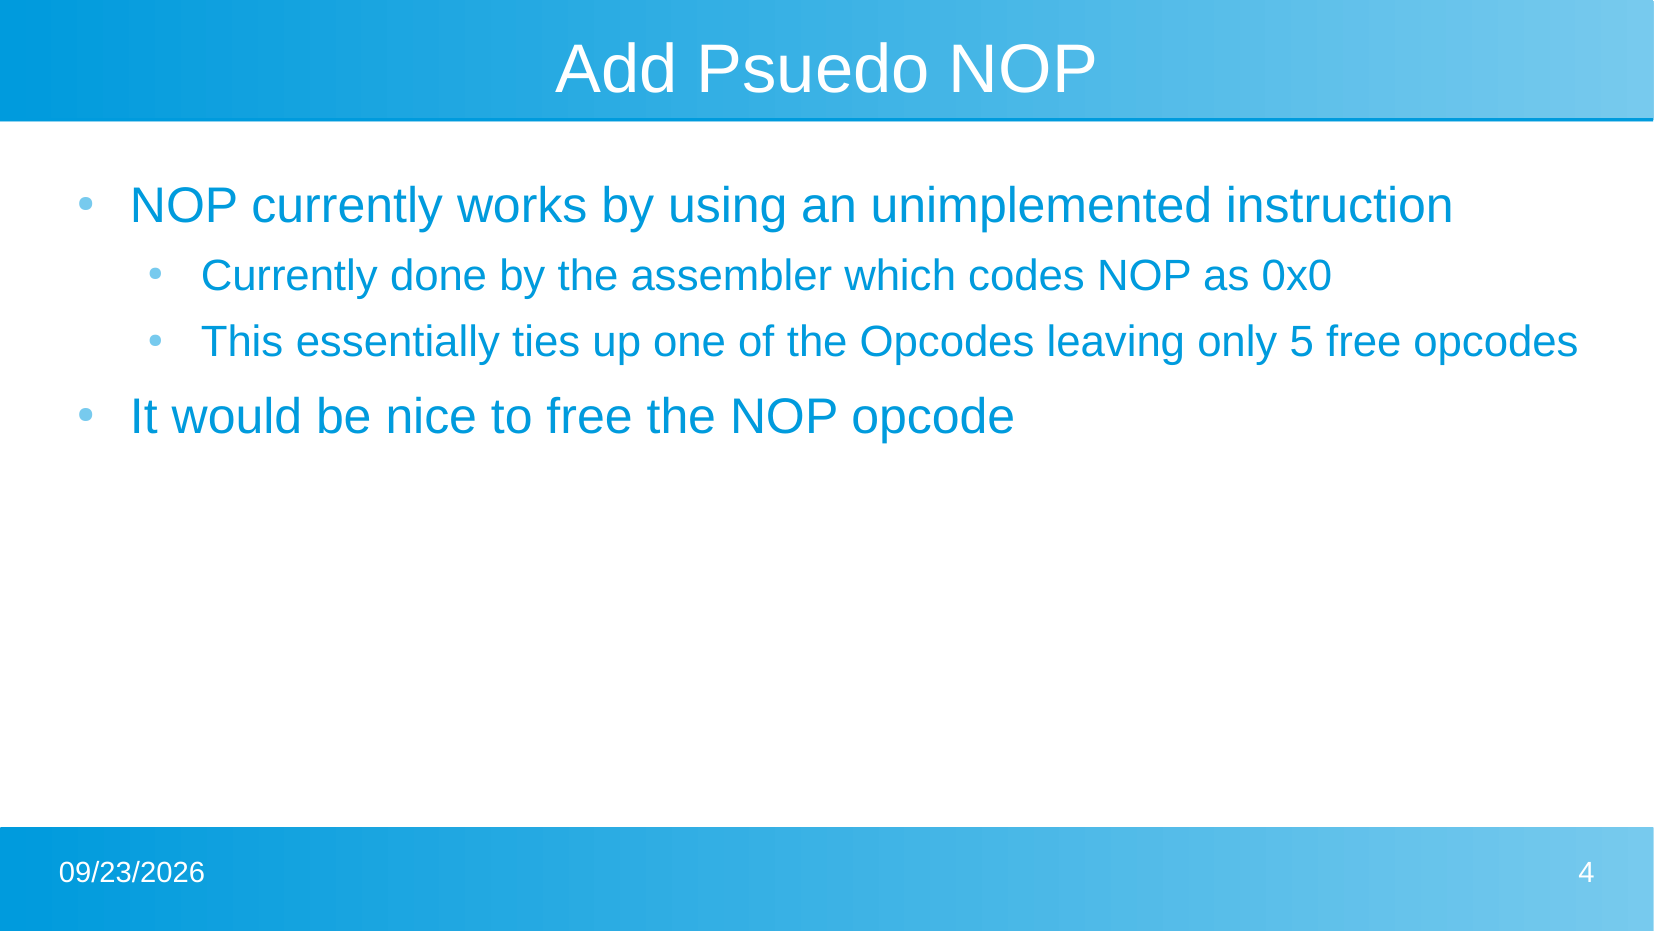

# Add Psuedo NOP
NOP currently works by using an unimplemented instruction
Currently done by the assembler which codes NOP as 0x0
This essentially ties up one of the Opcodes leaving only 5 free opcodes
It would be nice to free the NOP opcode
4